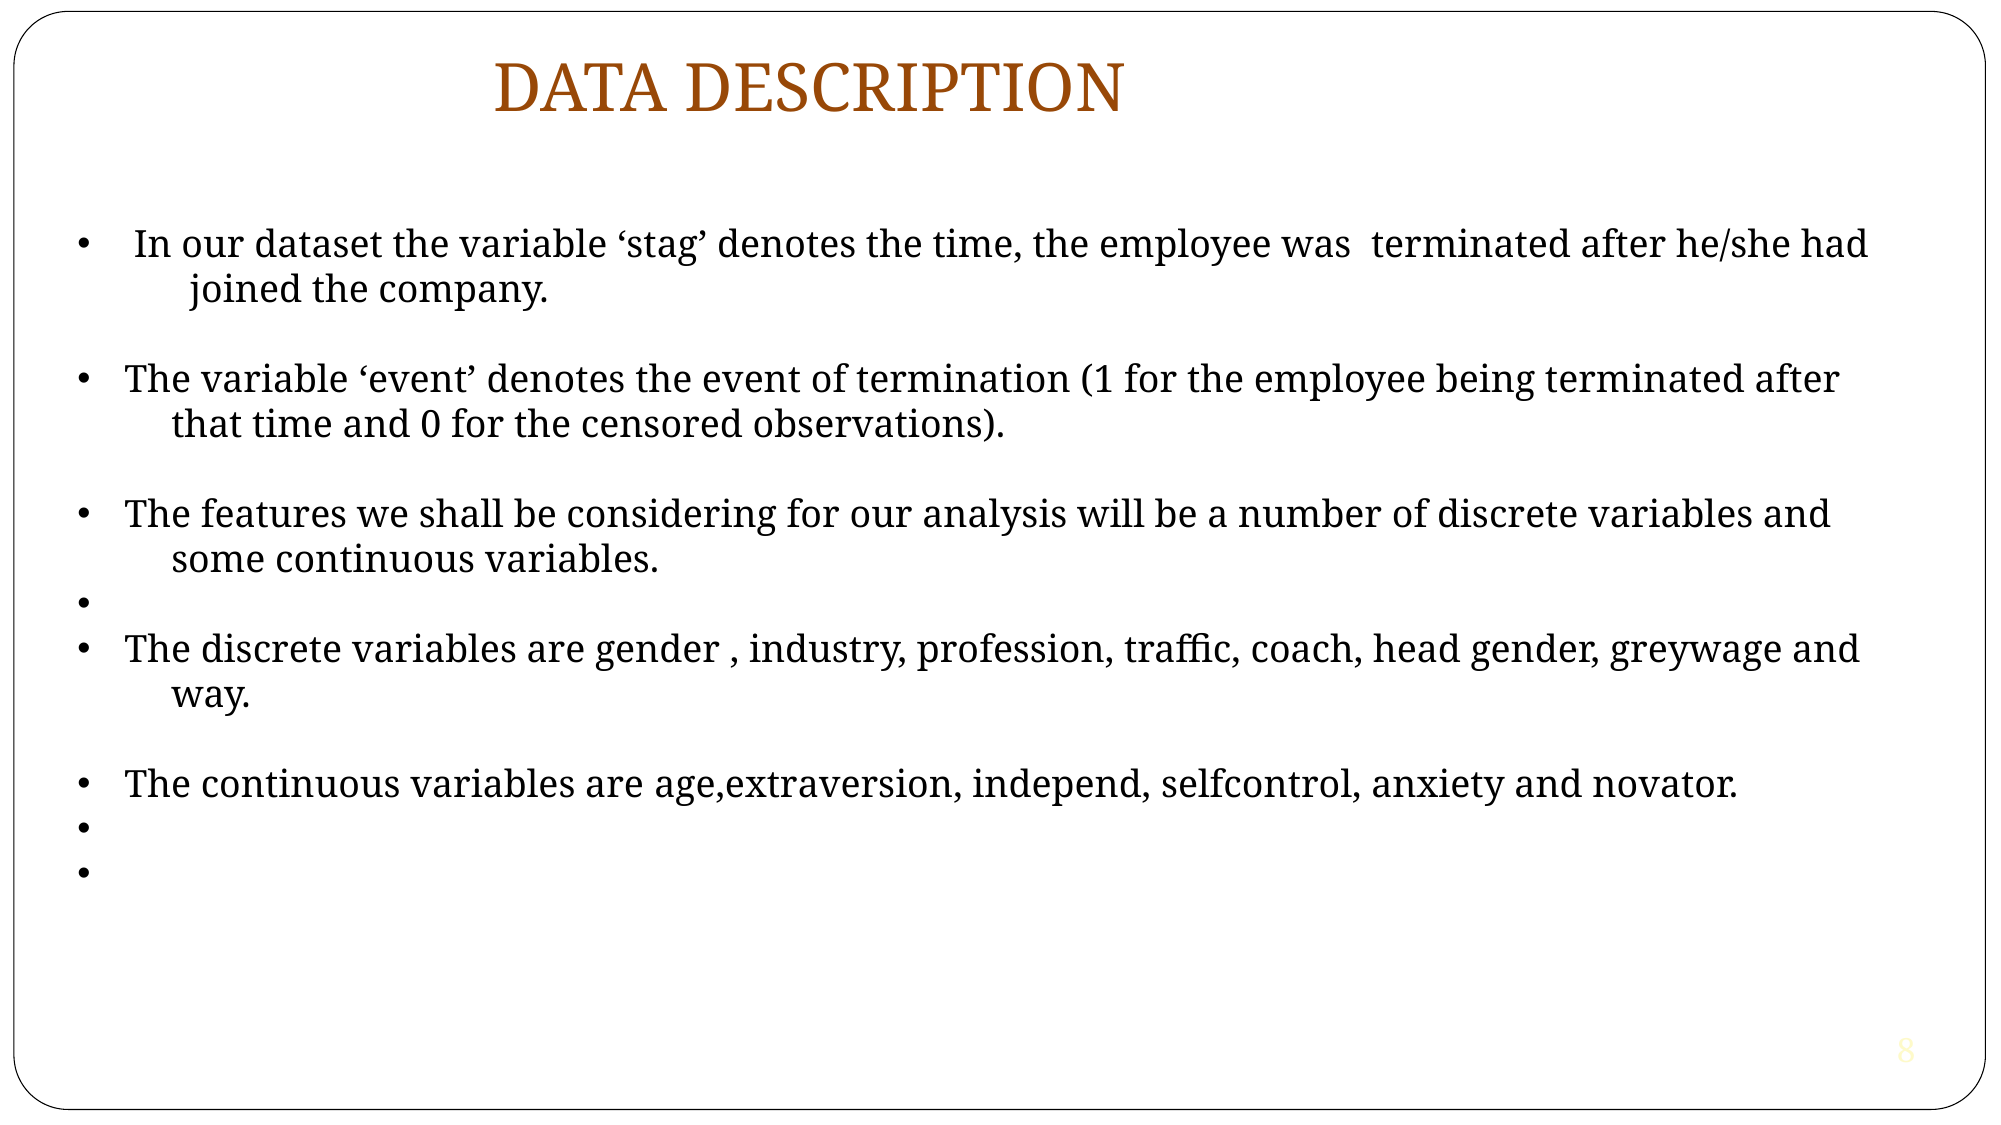

DATA DESCRIPTION
In our dataset the variable ‘stag’ denotes the time, the employee was  terminated after he/she had joined the company.
The variable ‘event’ denotes the event of termination (1 for the employee being terminated after that time and 0 for the censored observations).
The features we shall be considering for our analysis will be a number of discrete variables and some continuous variables.
The discrete variables are gender , industry, profession, traffic, coach, head gender, greywage and way.
The continuous variables are age,extraversion, independ, selfcontrol, anxiety and novator.
5